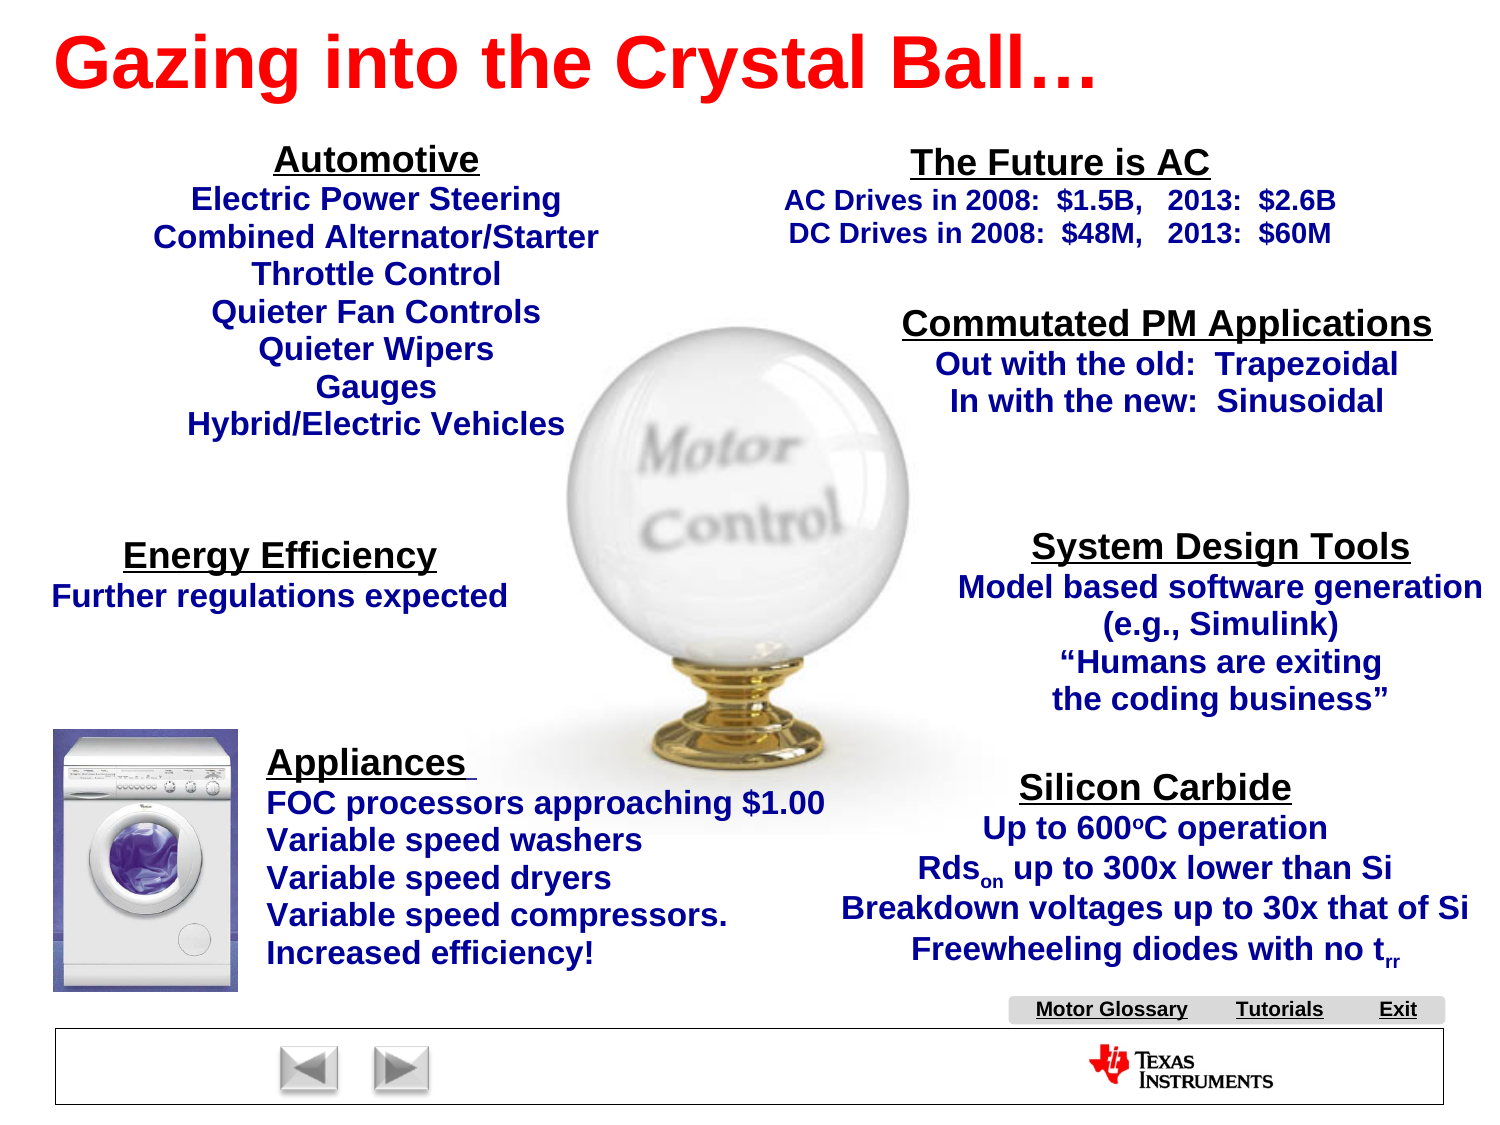

Gazing into the Crystal Ball…
Automotive
Electric Power Steering
Combined Alternator/Starter
Throttle Control
Quieter Fan Controls
Quieter Wipers
Gauges
Hybrid/Electric Vehicles
The Future is AC
AC Drives in 2008: $1.5B, 2013: $2.6B
DC Drives in 2008: $48M, 2013: $60M
Commutated PM Applications
Out with the old: Trapezoidal
In with the new: Sinusoidal
System Design Tools
Model based software generation
(e.g., Simulink)
“Humans are exiting
the coding business”
Energy Efficiency
Further regulations expected
Appliances
FOC processors approaching $1.00
Variable speed washers
Variable speed dryers
Variable speed compressors.
Increased efficiency!
Silicon Carbide
Up to 600oC operation
Rdson up to 300x lower than Si
Breakdown voltages up to 30x that of Si
Freewheeling diodes with no trr